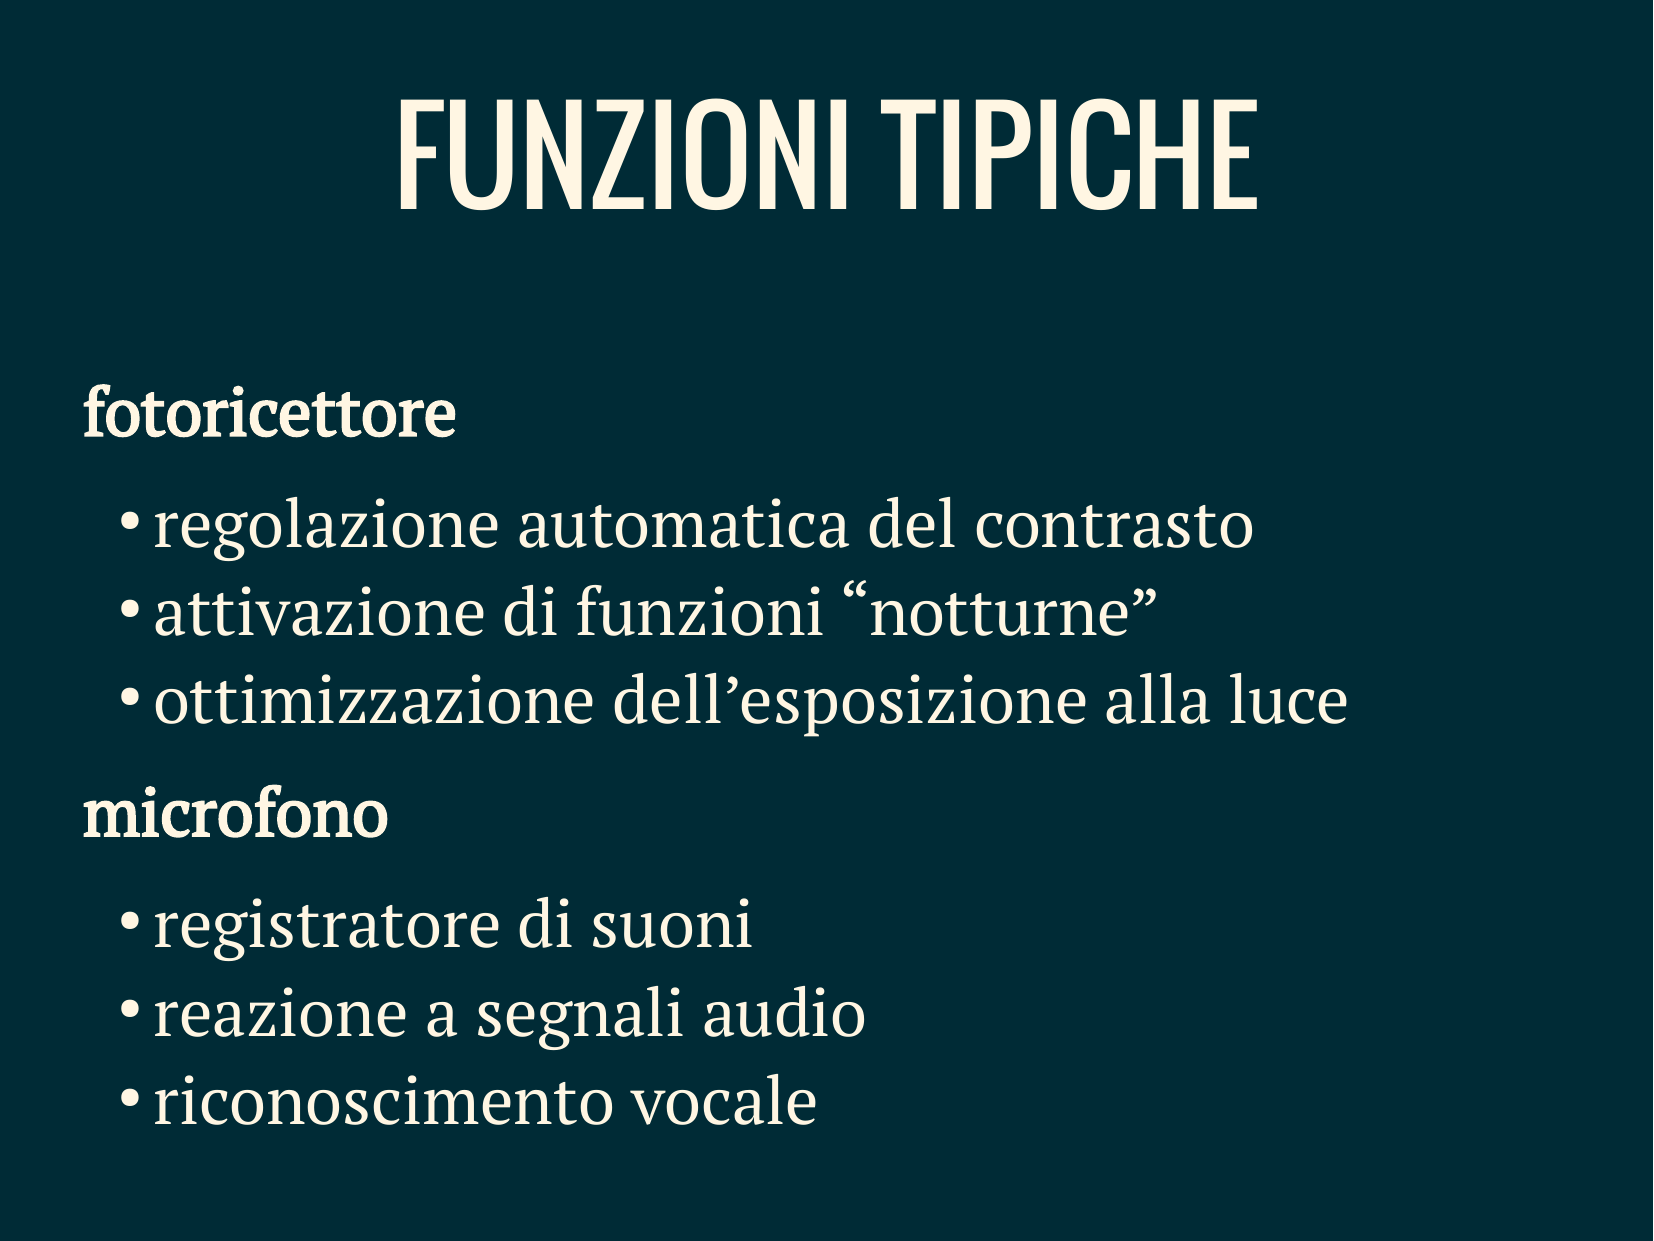

# FUNZIONI TIPICHE
fotoricettore
regolazione automatica del contrasto
attivazione di funzioni “notturne”
ottimizzazione dell’esposizione alla luce
microfono
registratore di suoni
reazione a segnali audio
riconoscimento vocale